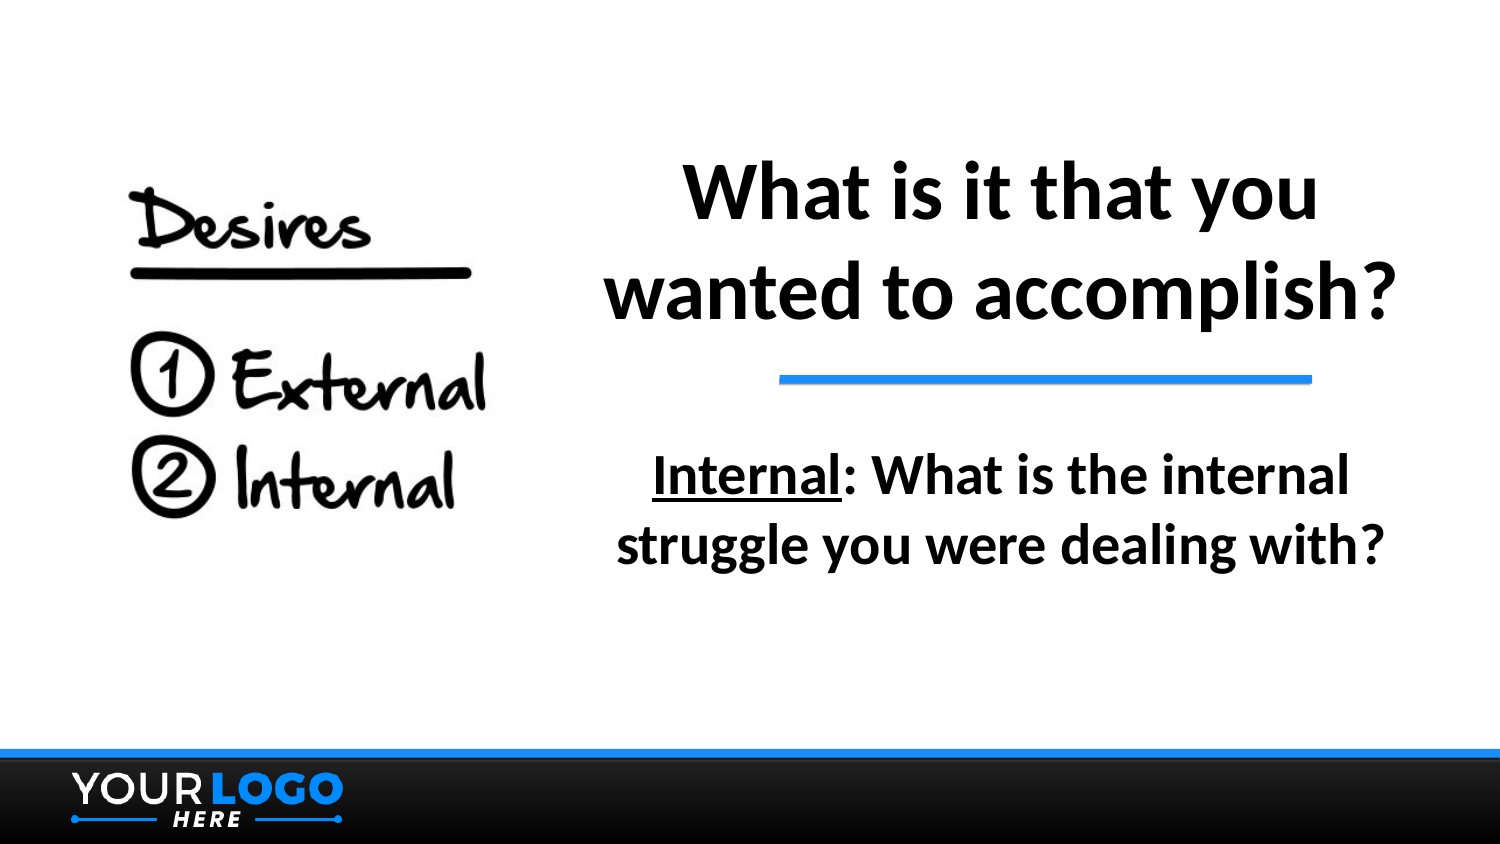

What is it that you wanted to accomplish?
Internal: What is the internal struggle you were dealing with?